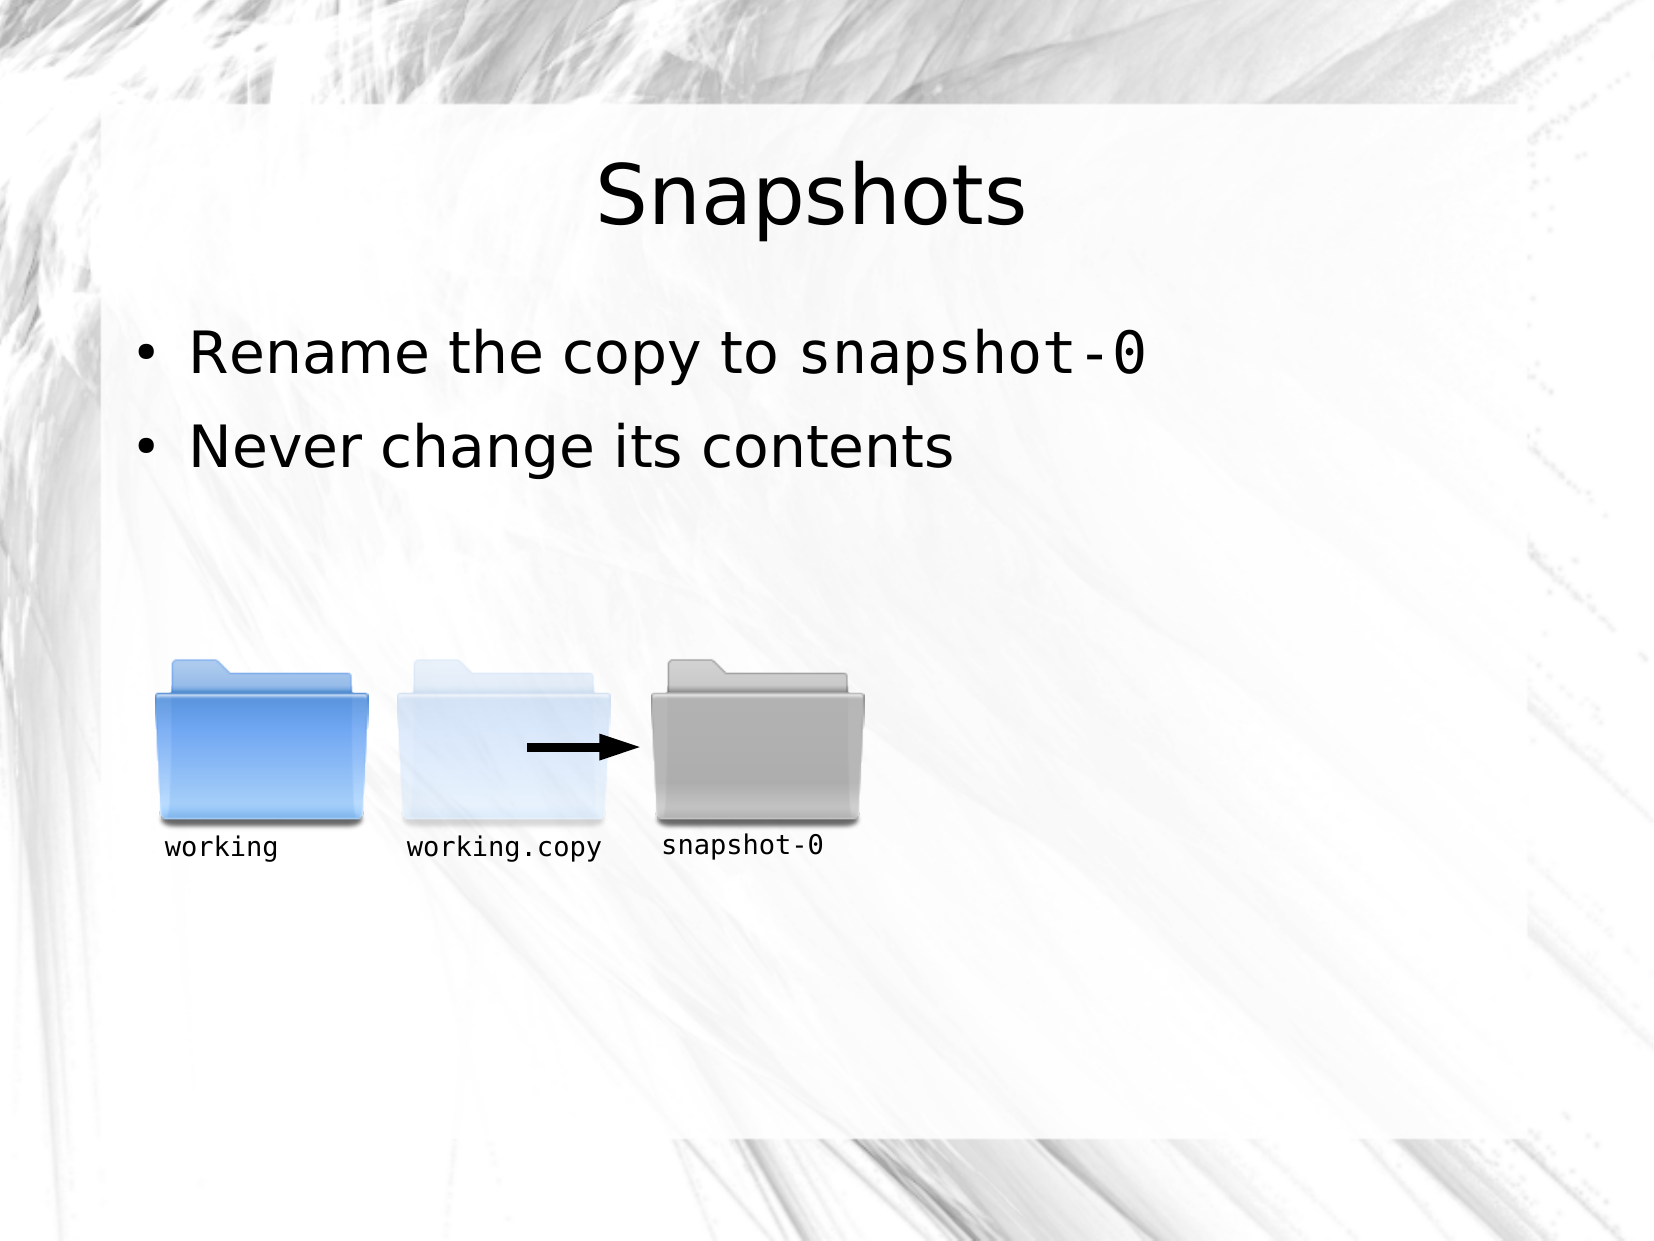

# Snapshots
Rename the copy to snapshot-0
Never change its contents
working
snapshot-0
working.copy